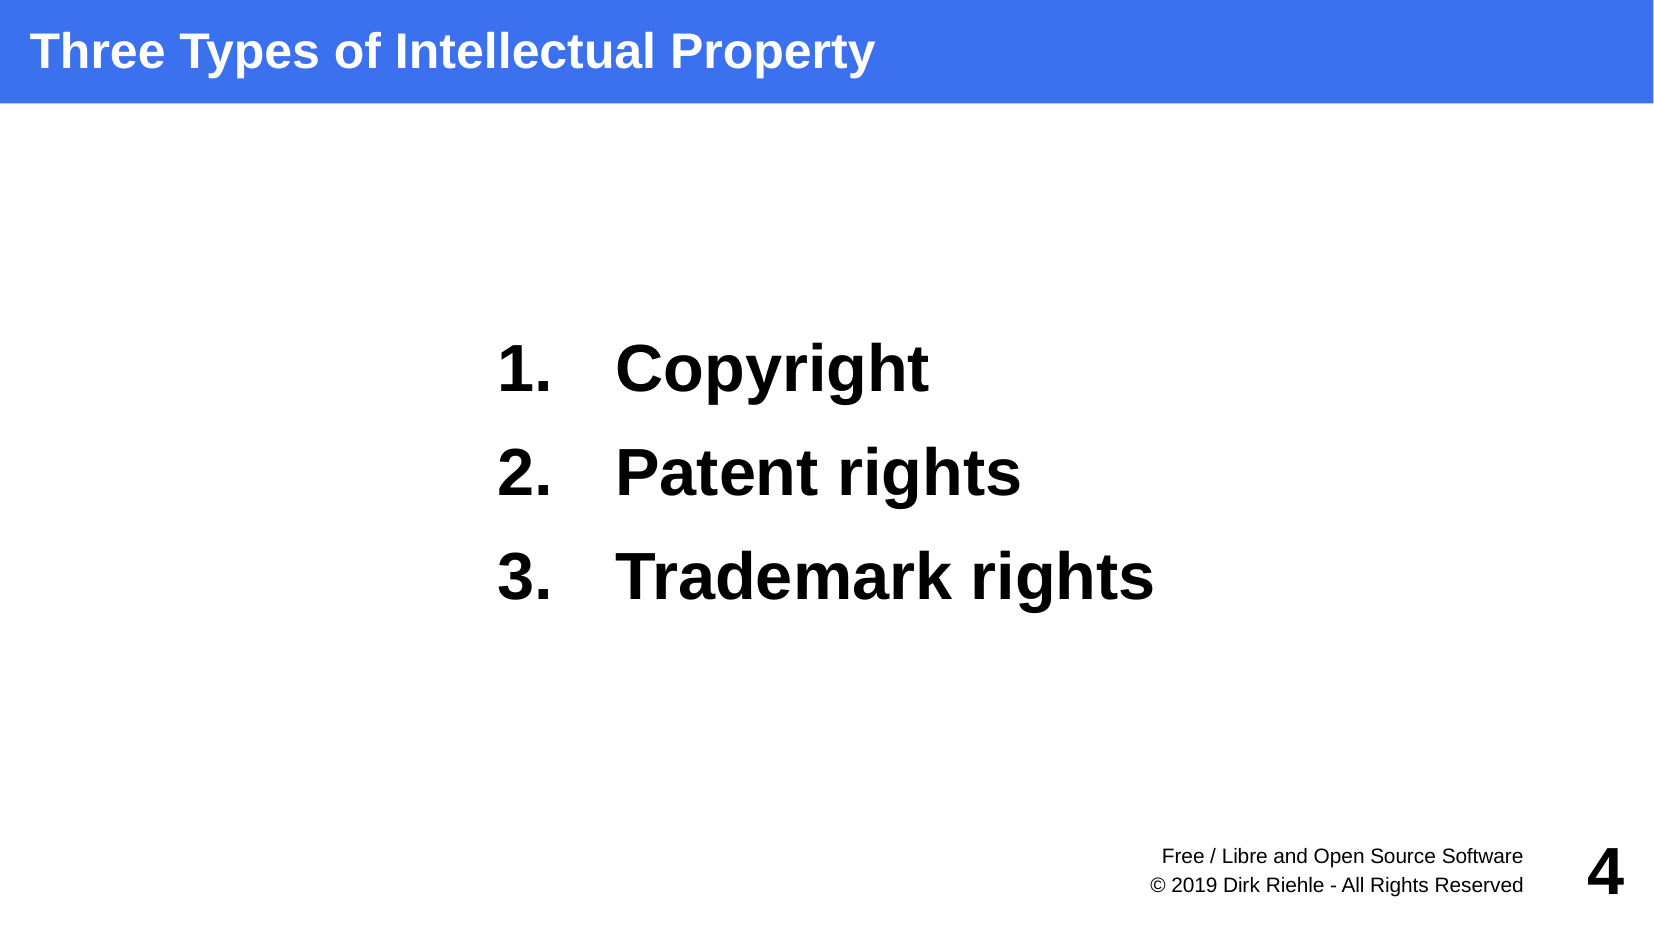

# Three Types of Intellectual Property
Copyright
Patent rights
Trademark rights
Free / Libre and Open Source Software
4
© 2019 Dirk Riehle - All Rights Reserved